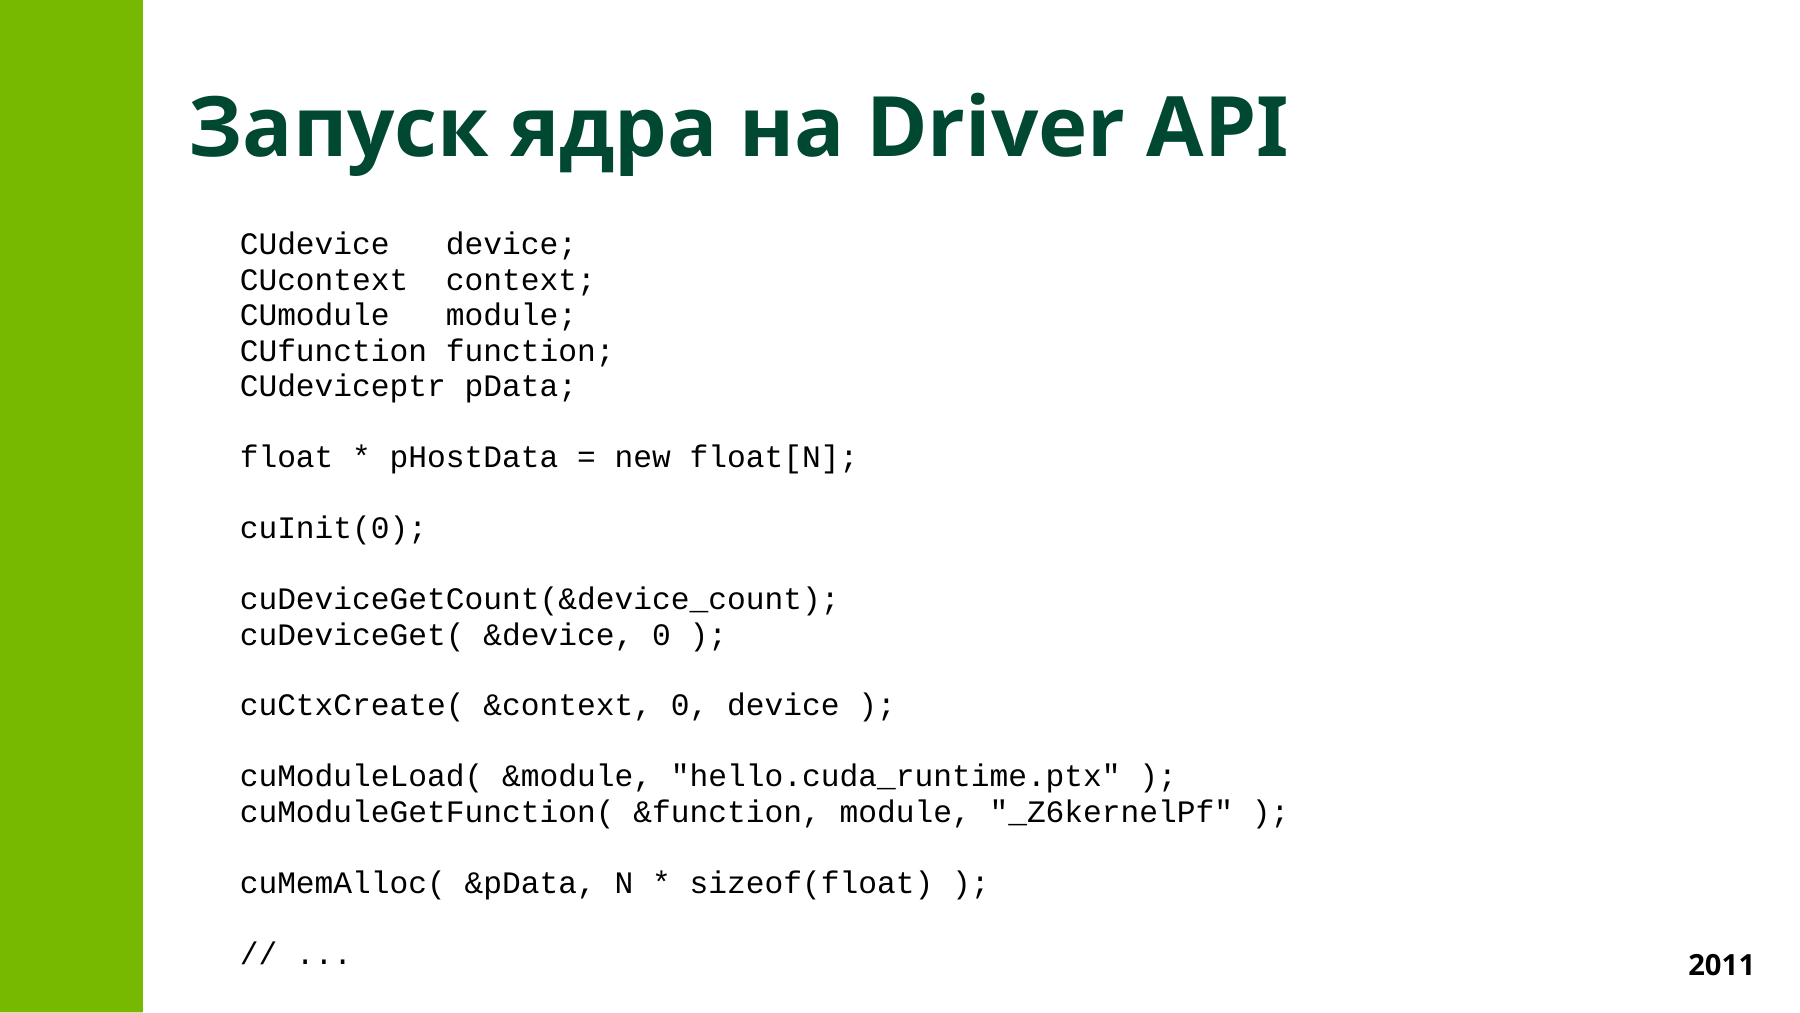

# Запуск ядра на Driver API
CUdevice device;
CUcontext context;
CUmodule module;
CUfunction function;
CUdeviceptr pData;
float * pHostData = new float[N];
cuInit(0);
cuDeviceGetCount(&device_count);
cuDeviceGet( &device, 0 );
cuCtxCreate( &context, 0, device );
cuModuleLoad( &module, "hello.cuda_runtime.ptx" );
cuModuleGetFunction( &function, module, "_Z6kernelPf" );
cuMemAlloc( &pData, N * sizeof(float) );
// ...